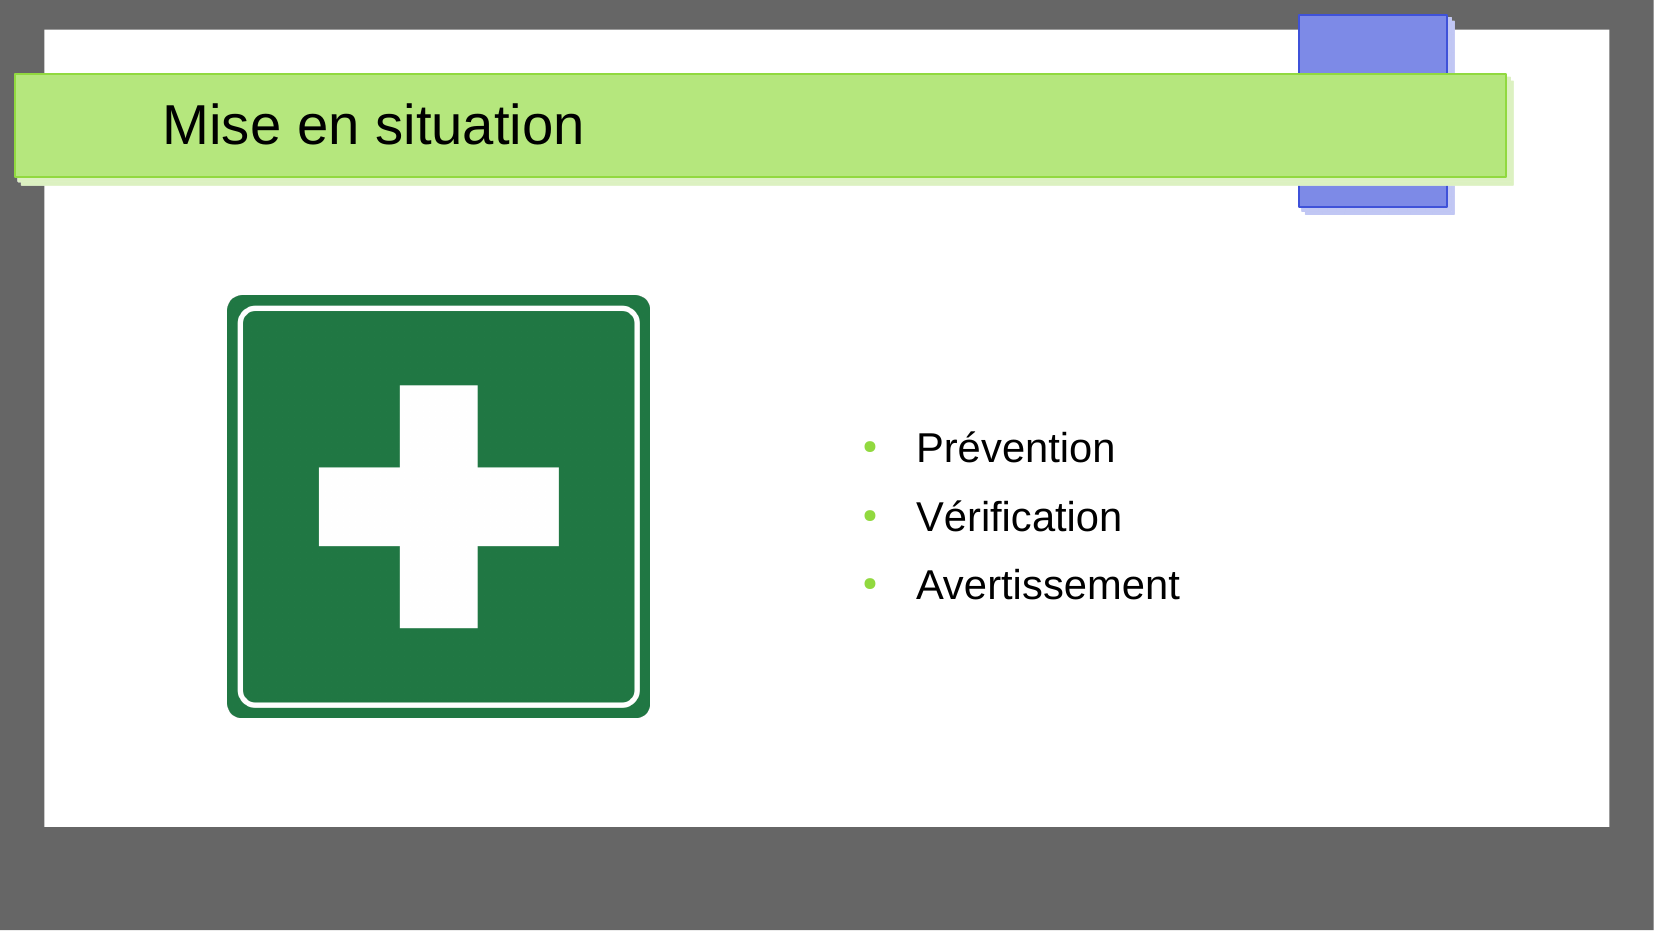

# Mise en situation
Prévention
Vérification
Avertissement